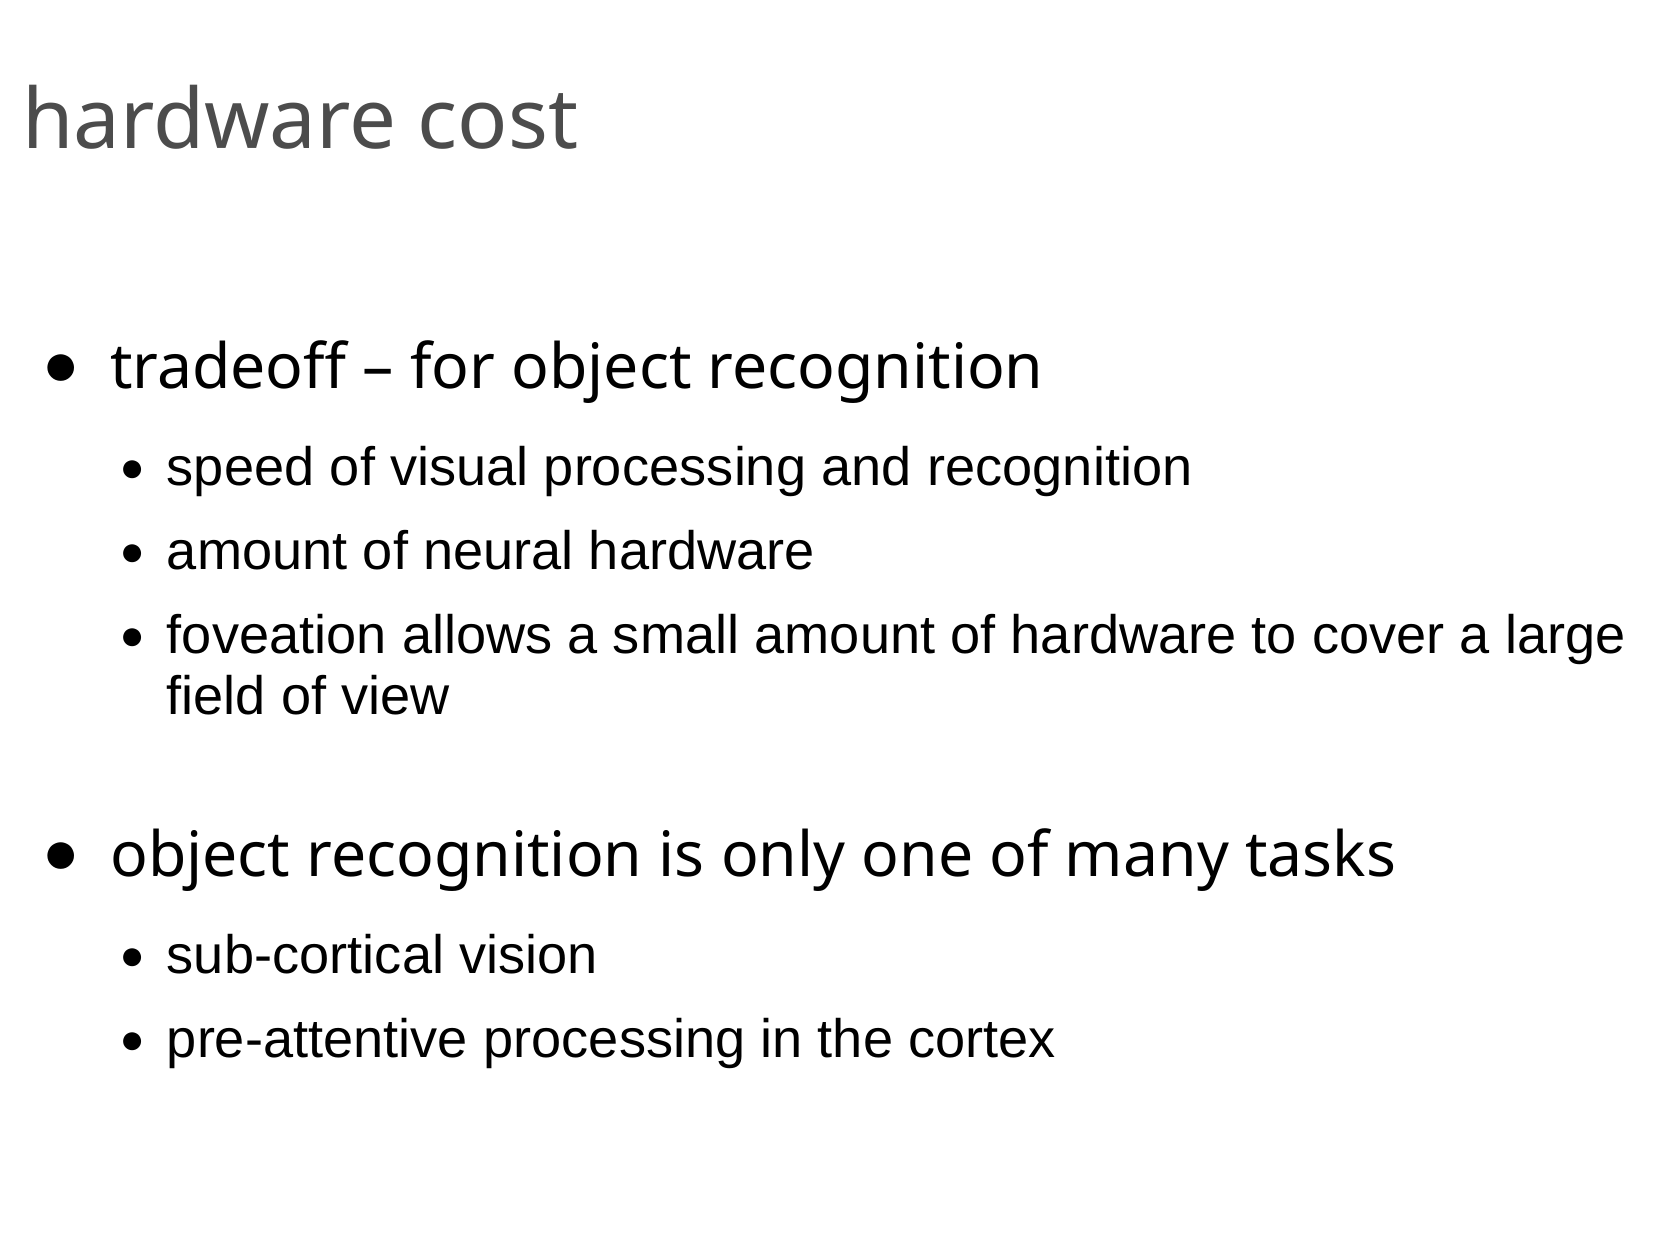

# hardware cost
tradeoff – for object recognition
speed of visual processing and recognition
amount of neural hardware
foveation allows a small amount of hardware to cover a large field of view
object recognition is only one of many tasks
sub-cortical vision
pre-attentive processing in the cortex